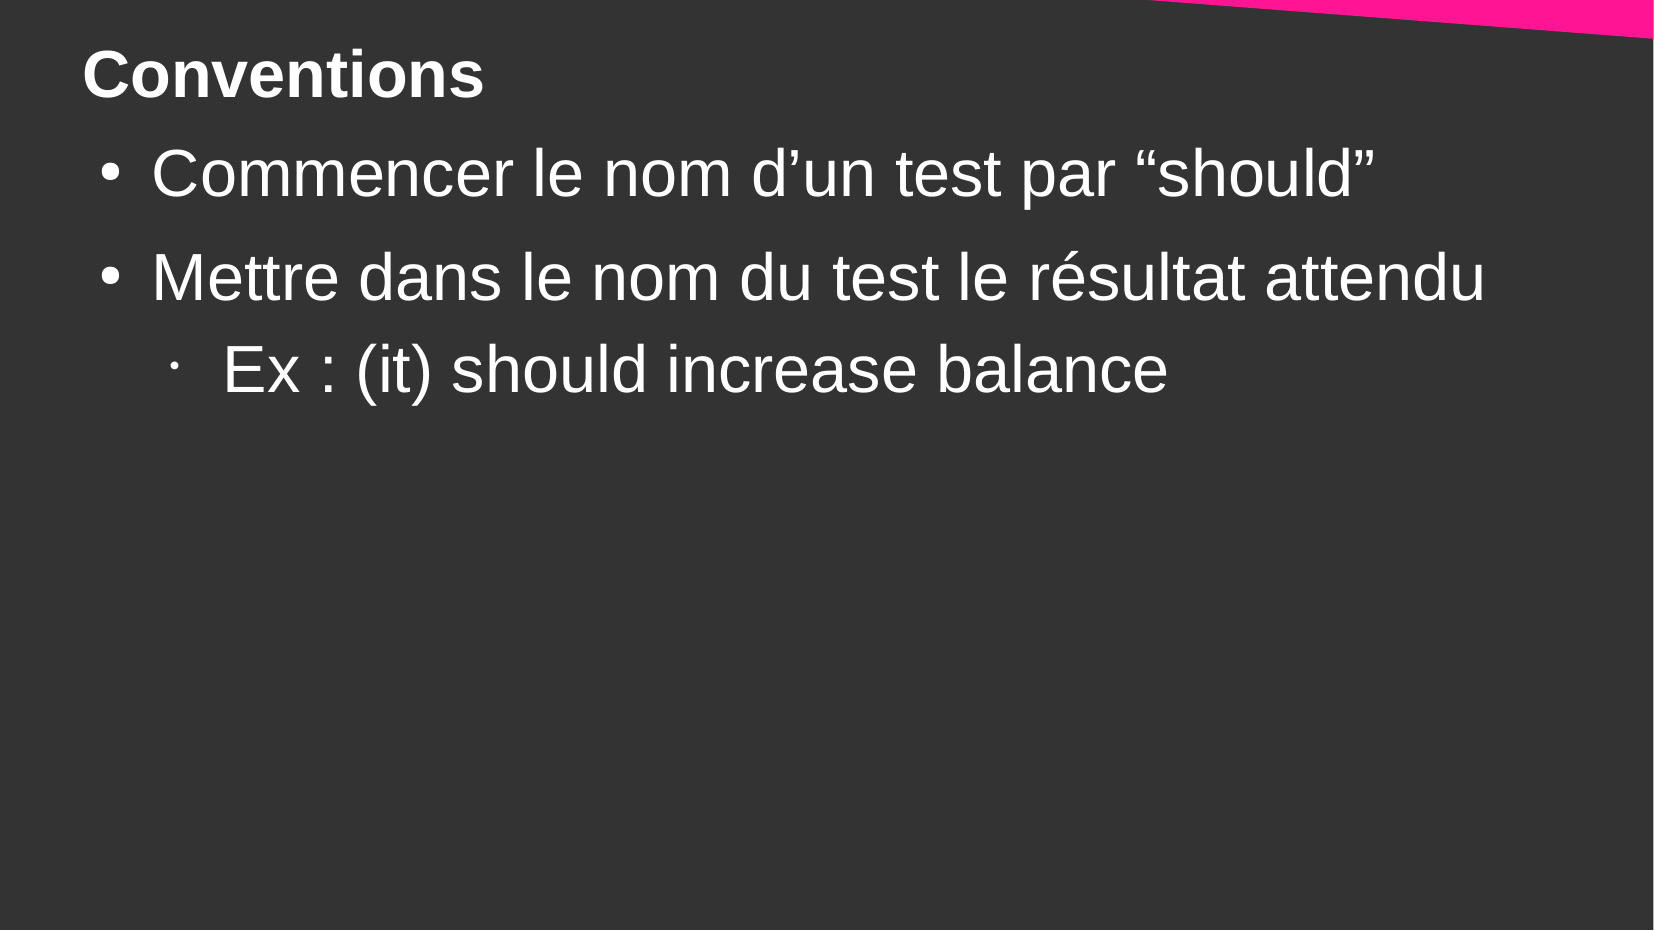

# Conventions
Commencer le nom d’un test par “should”
Mettre dans le nom du test le résultat attendu
Ex : (it) should increase balance